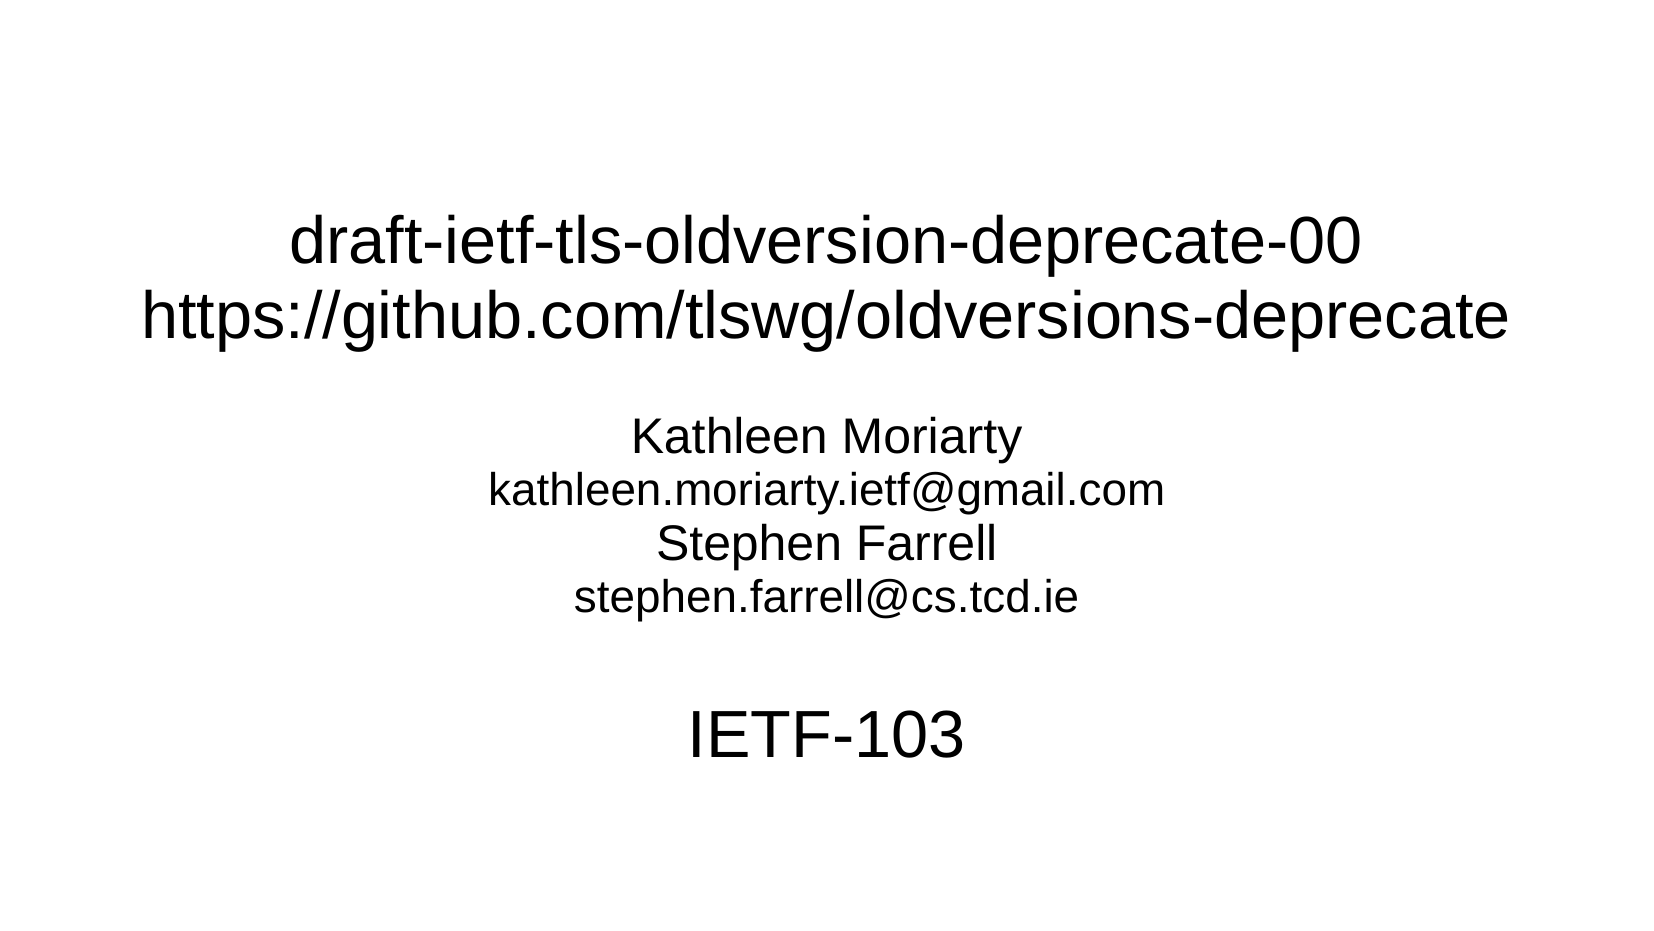

# draft-ietf-tls-oldversion-deprecate-00
https://github.com/tlswg/oldversions-deprecate
Kathleen Moriarty
kathleen.moriarty.ietf@gmail.com
Stephen Farrell
stephen.farrell@cs.tcd.ie
IETF-103